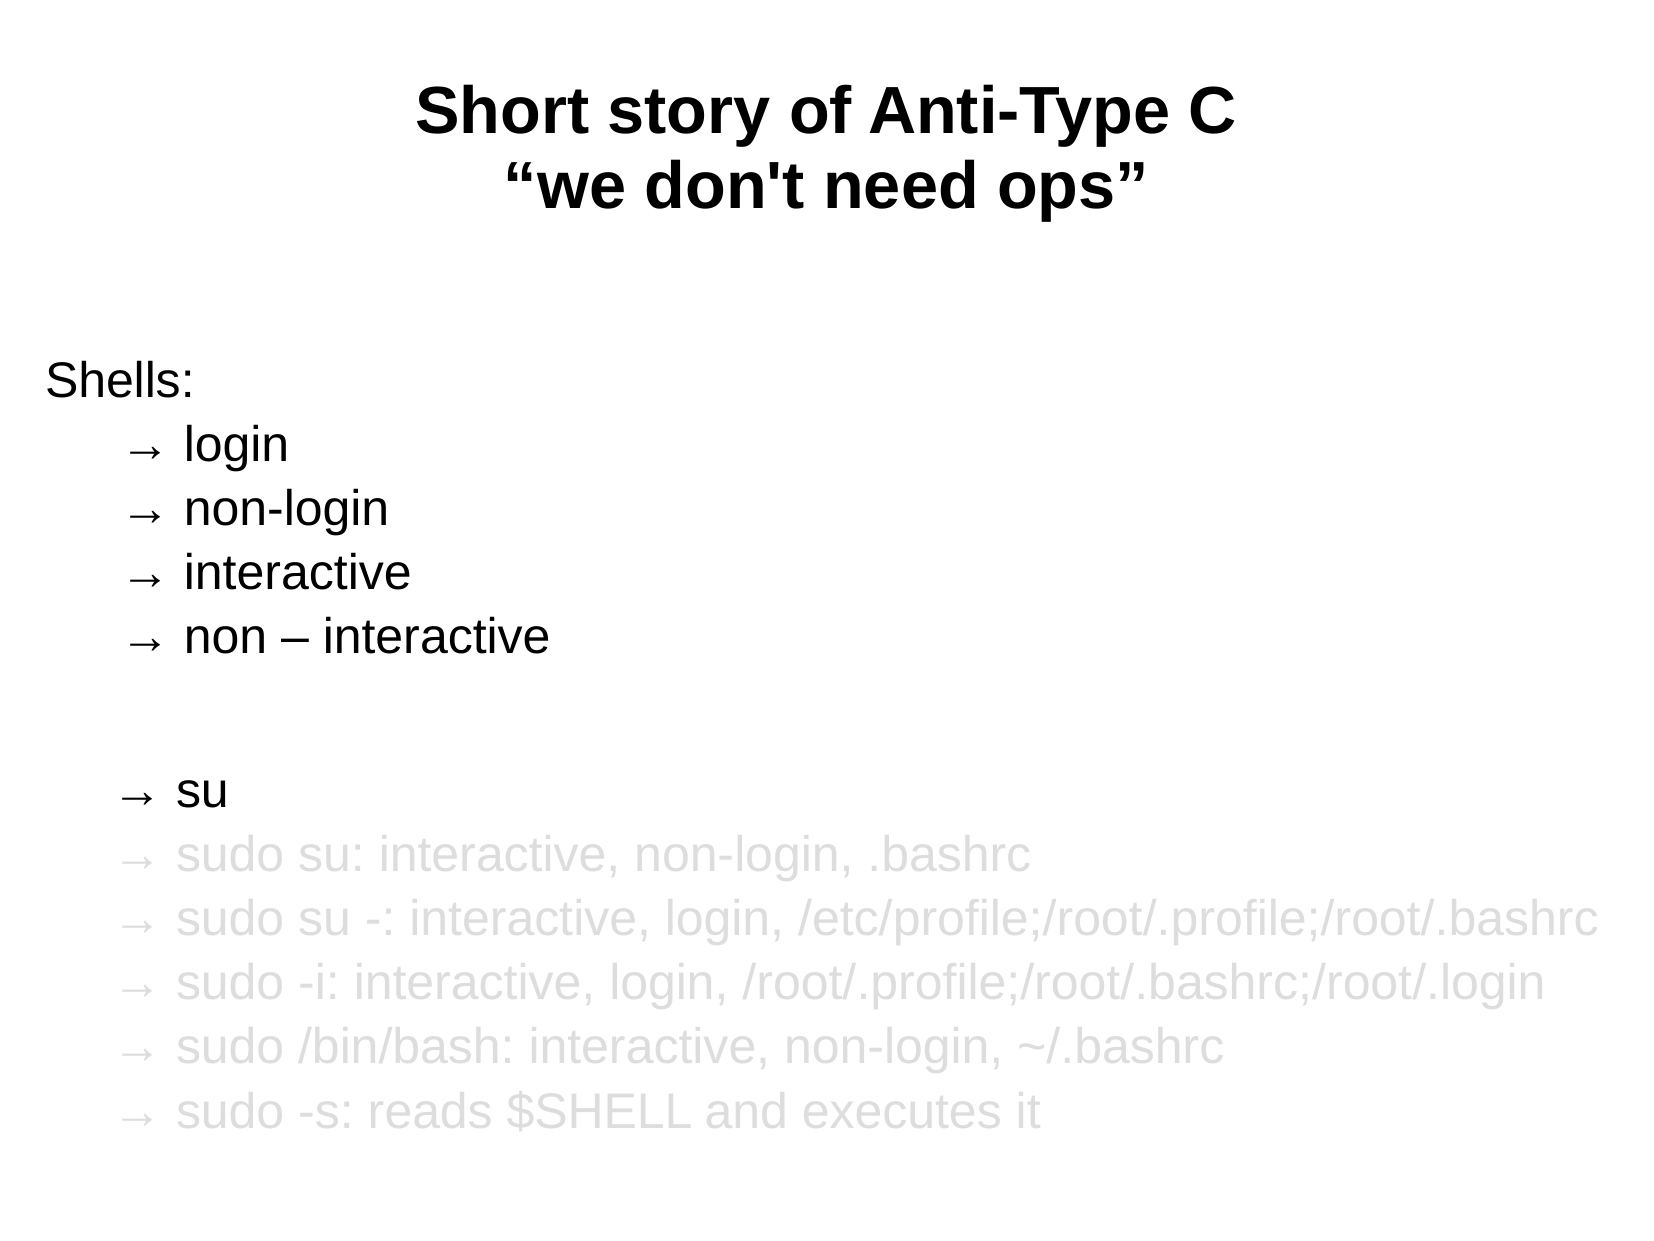

# Short story of Anti-Type C
“we don't need ops”
Shells:
	→ login
	→ non-login
	→ interactive
	→ non – interactive
→ su
→ sudo su: interactive, non-login, .bashrc
→ sudo su -: interactive, login, /etc/profile;/root/.profile;/root/.bashrc
→ sudo -i: interactive, login, /root/.profile;/root/.bashrc;/root/.login
→ sudo /bin/bash: interactive, non-login, ~/.bashrc
→ sudo -s: reads $SHELL and executes it